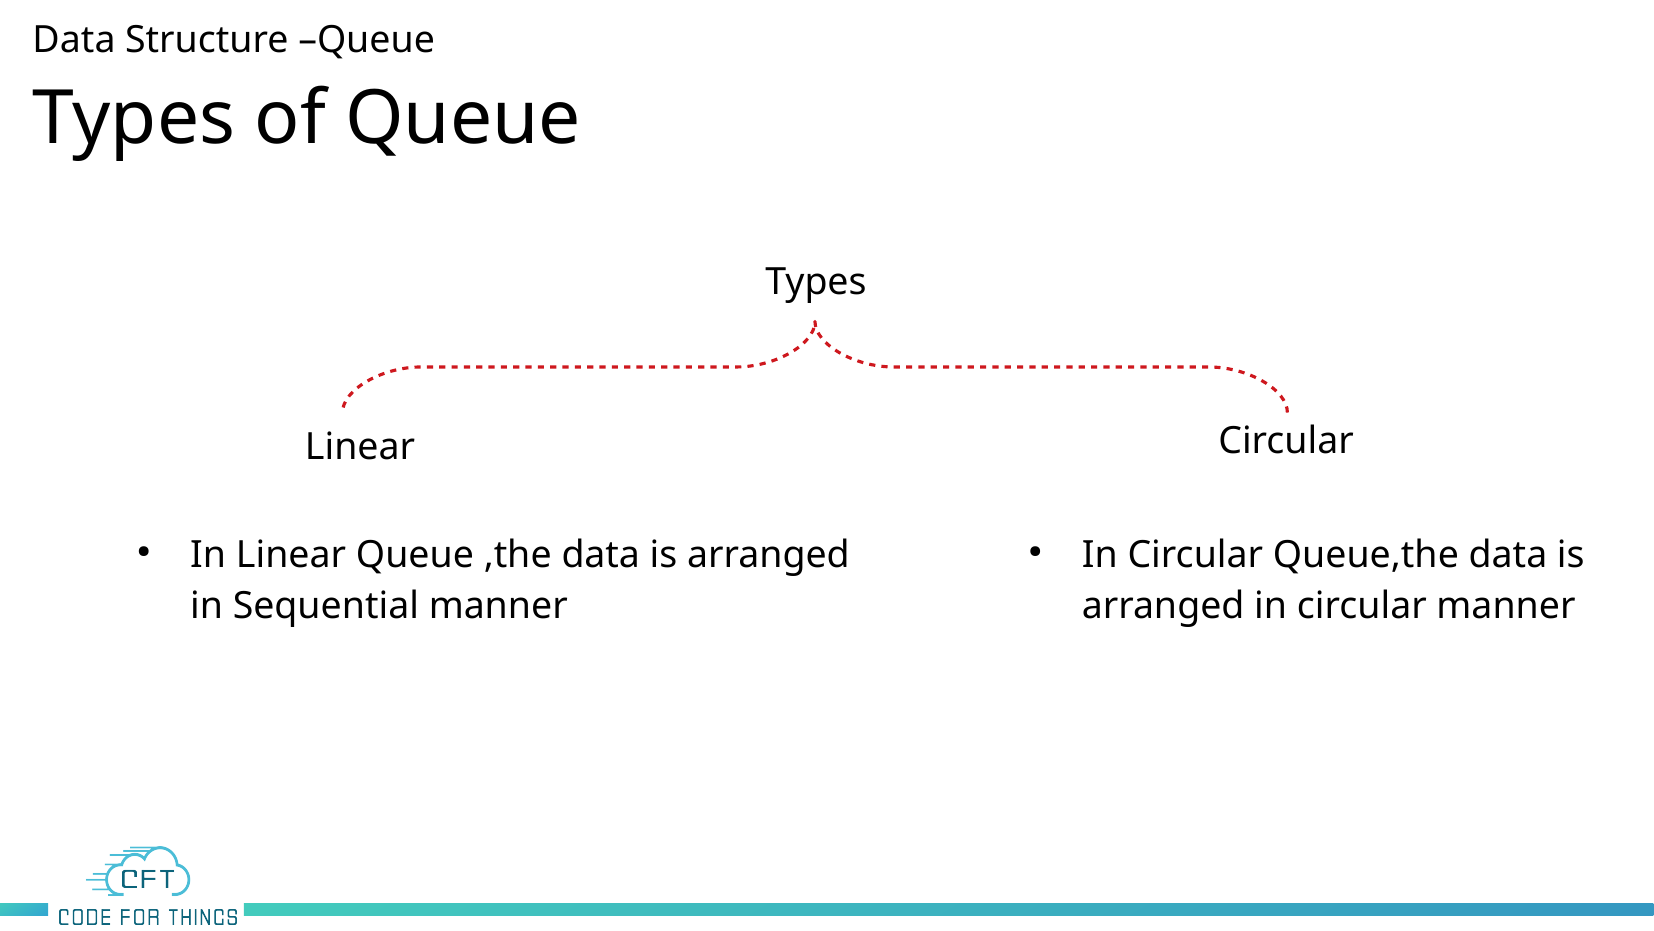

# Data Structure –Queue Types of Queue
Types
Circular
Linear
In Linear Queue ,the data is arranged in Sequential manner
In Circular Queue,the data is arranged in circular manner